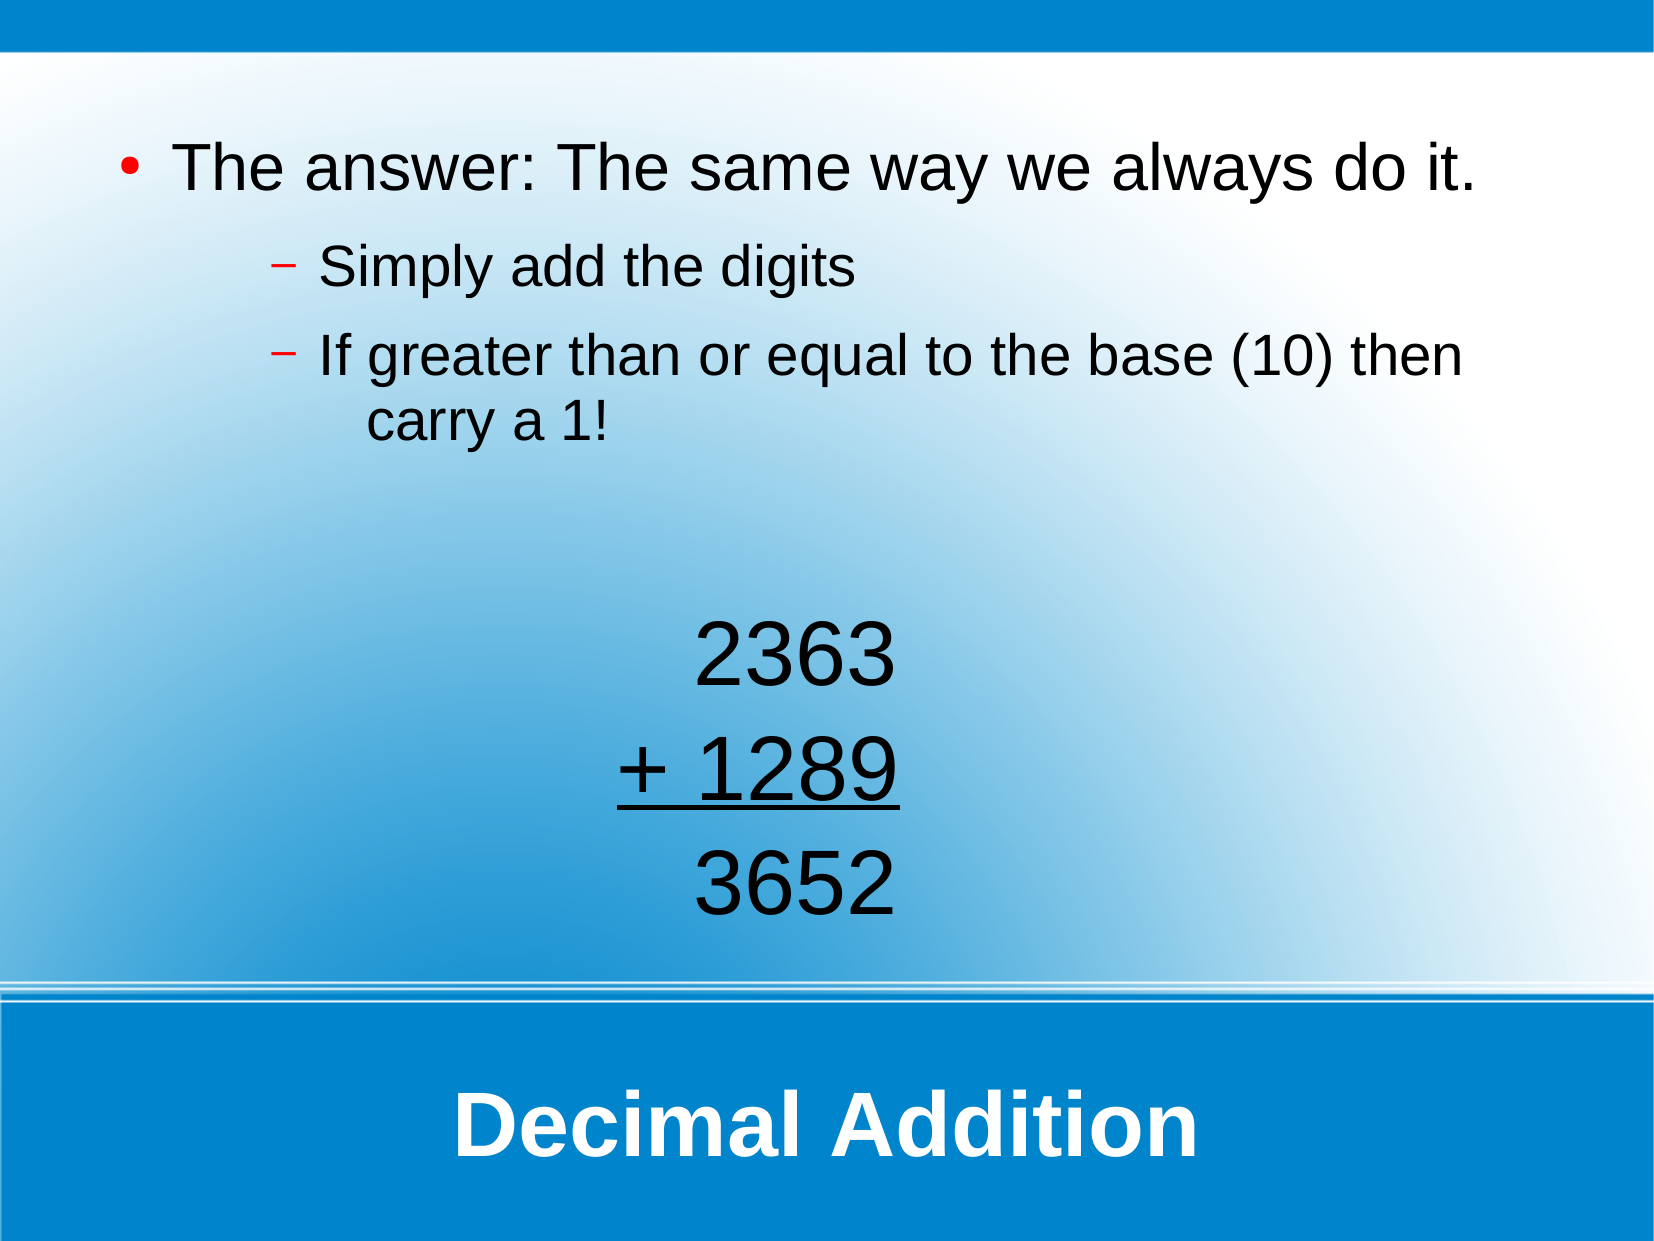

The answer: The same way we always do it.
Simply add the digits
If greater than or equal to the base (10) then carry a 1!
 2363
+ 1289
 3652
# Decimal Addition